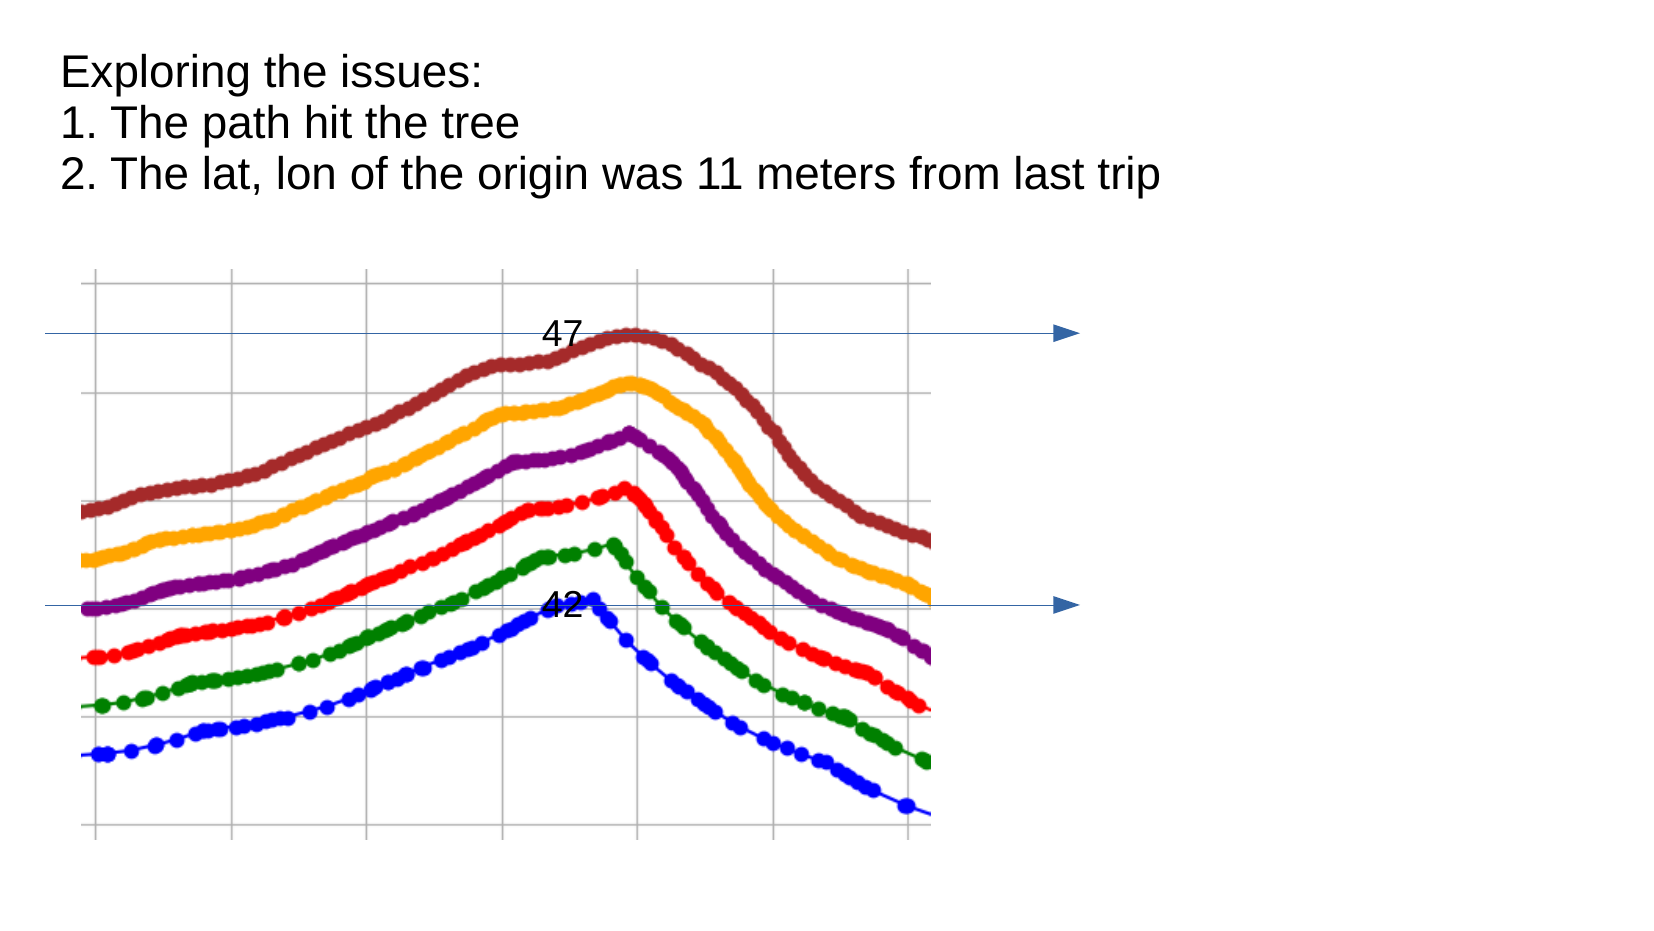

# Exploring the issues: 1. The path hit the tree 2. The lat, lon of the origin was 11 meters from last trip
47
42